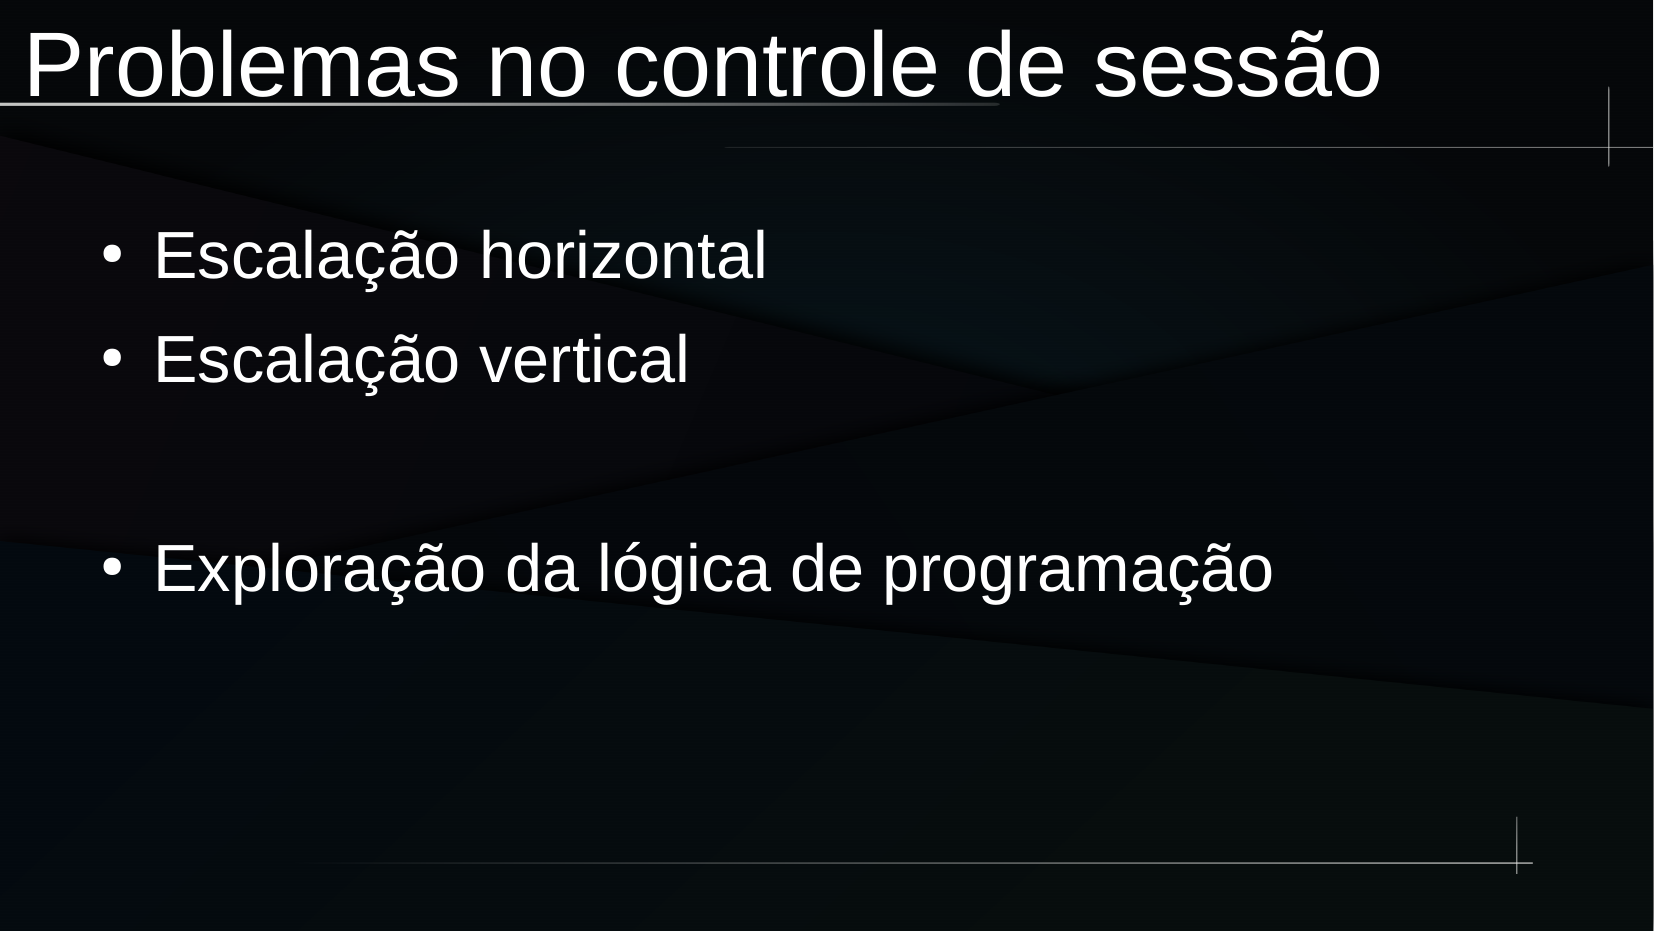

# Problemas no controle de sessão
Escalação horizontal
Escalação vertical
Exploração da lógica de programação